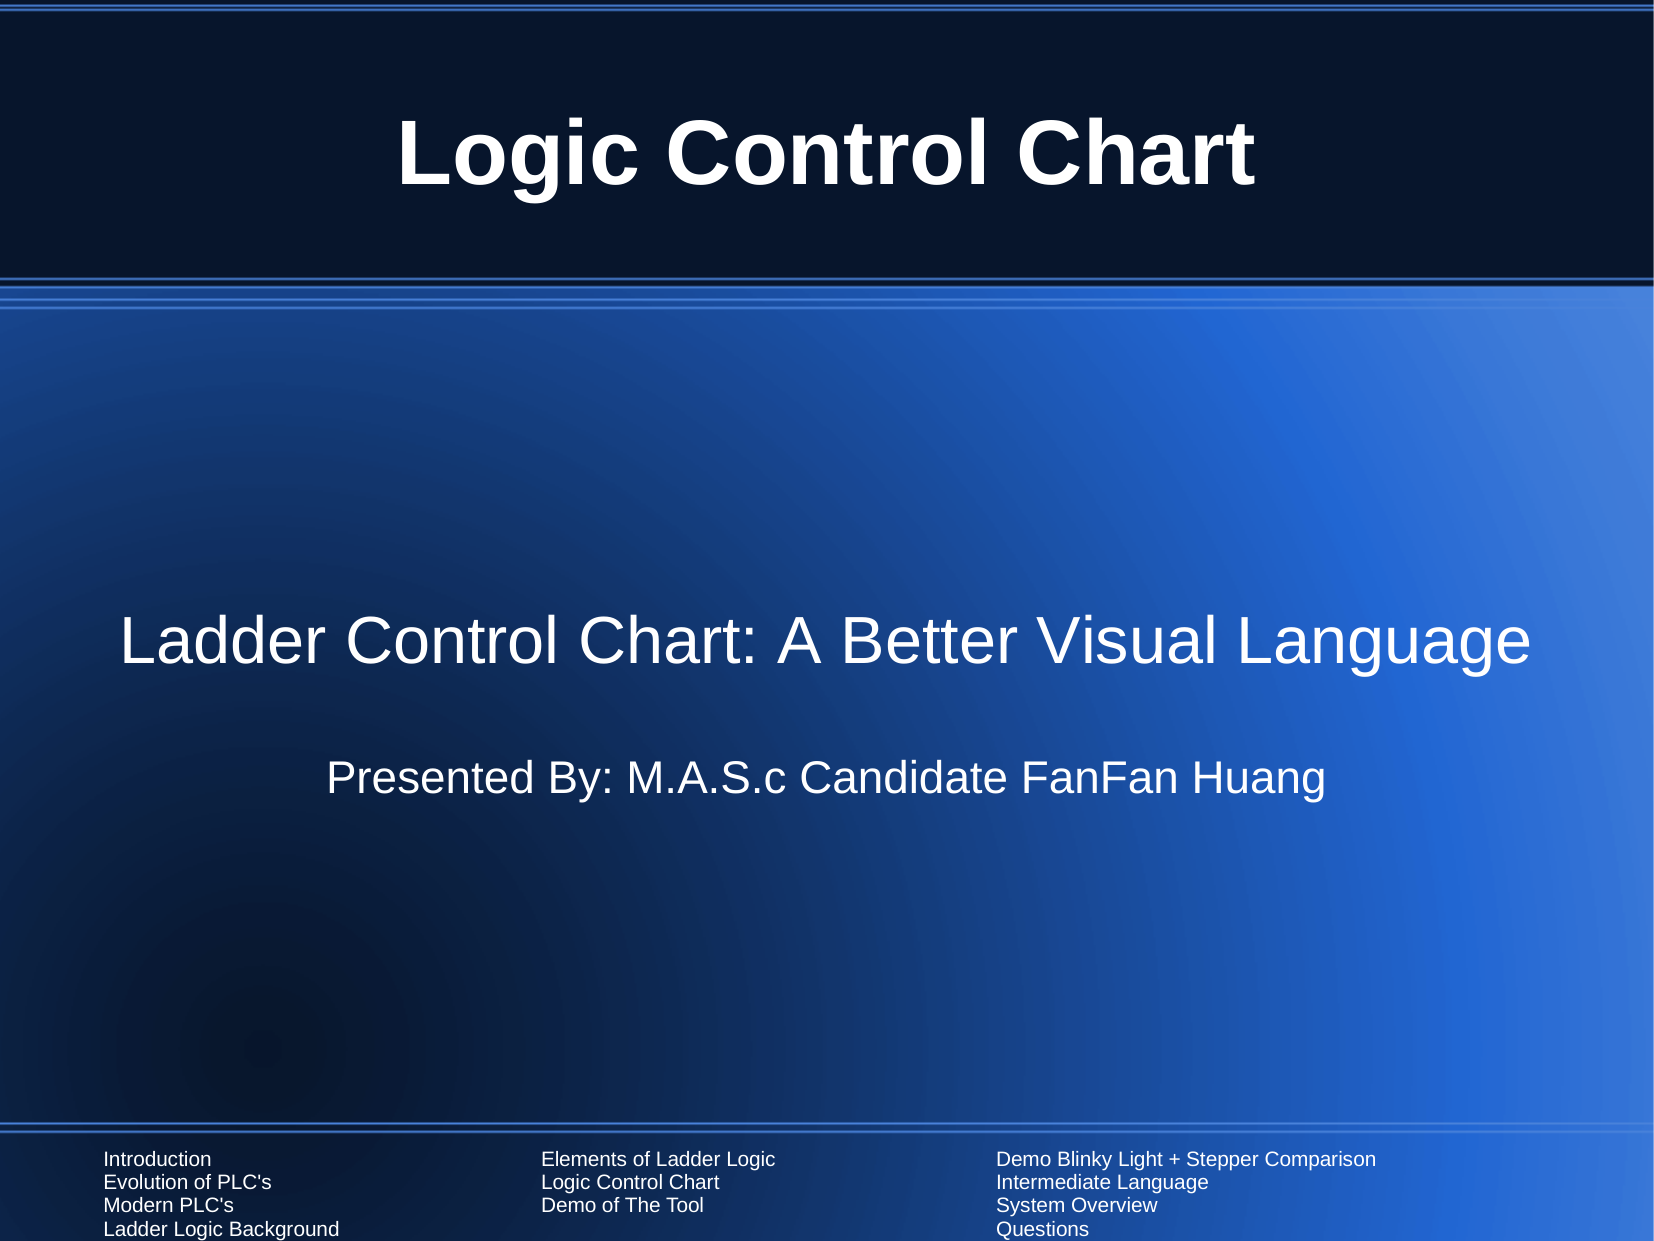

# Logic Control Chart
Ladder Control Chart: A Better Visual Language
Presented By: M.A.S.c Candidate FanFan Huang